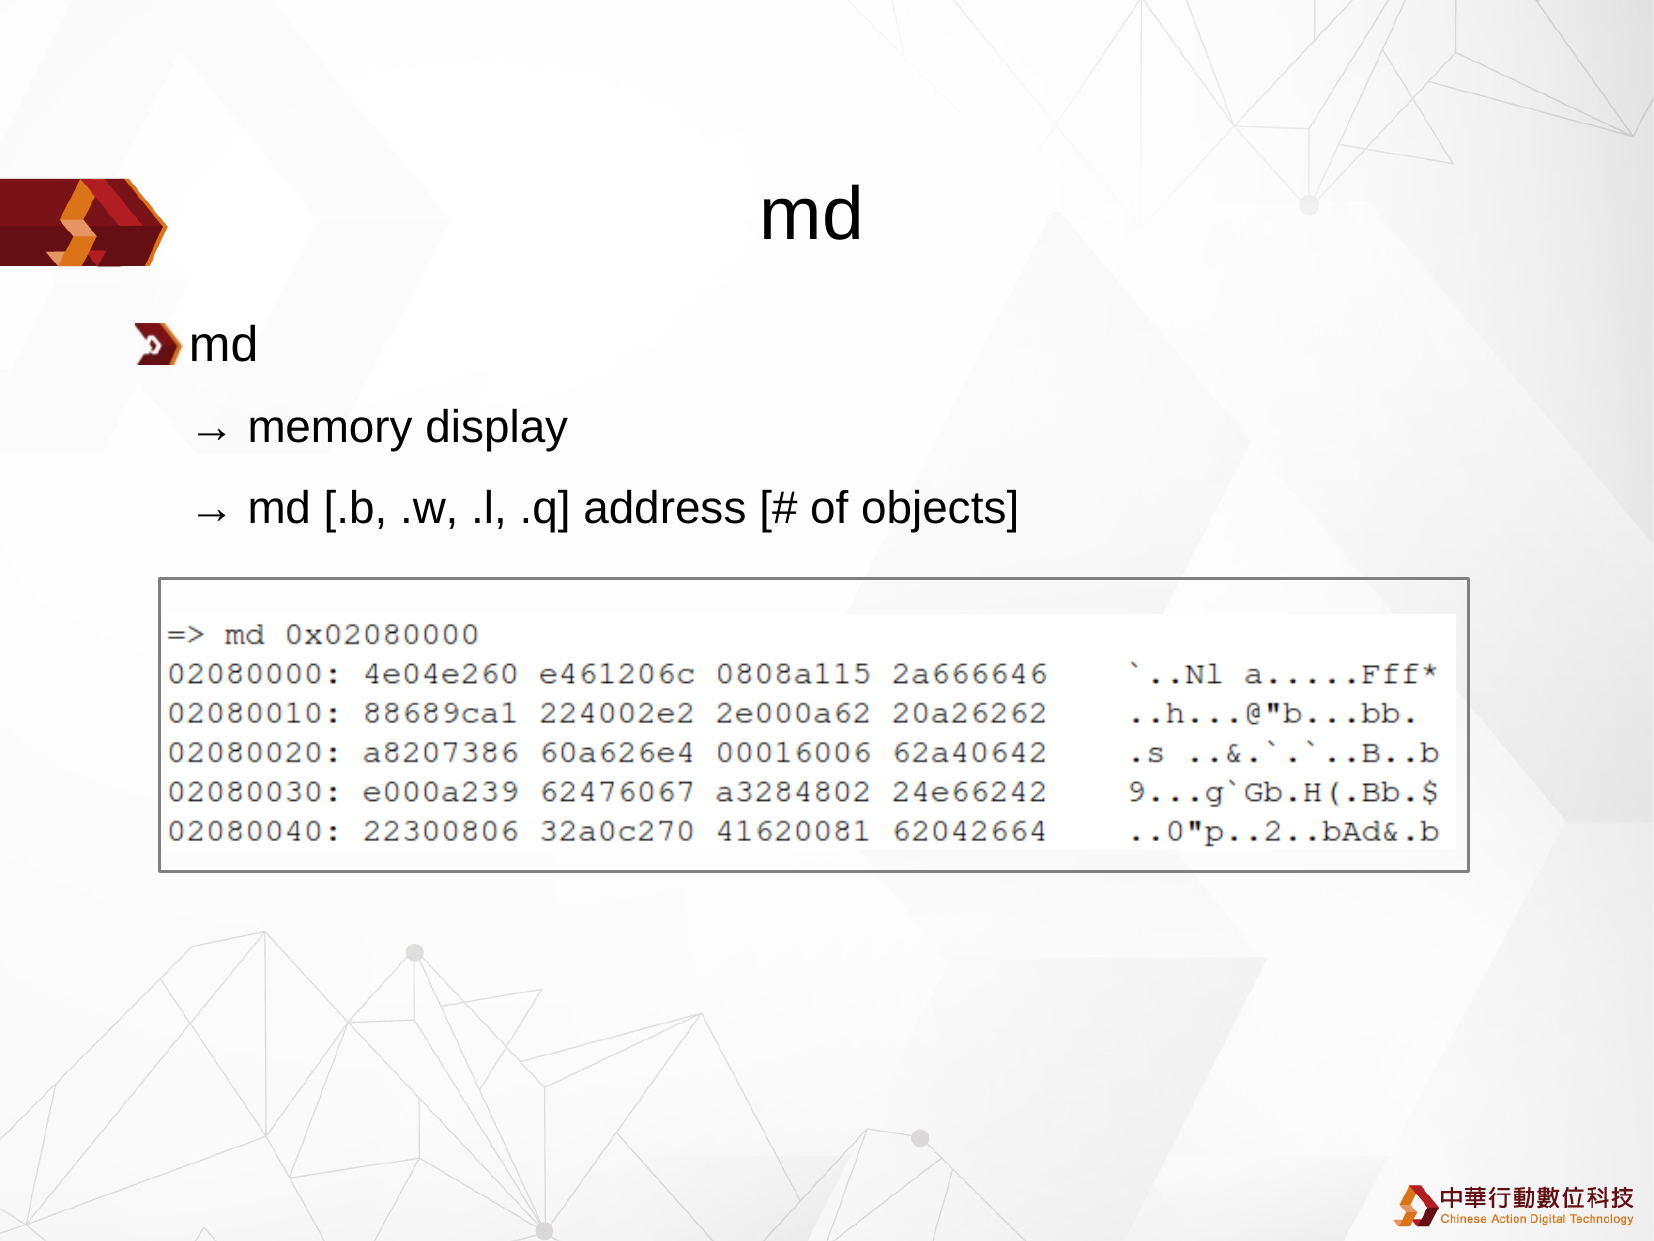

# md
md
→ memory display
→ md [.b, .w, .l, .q] address [# of objects]